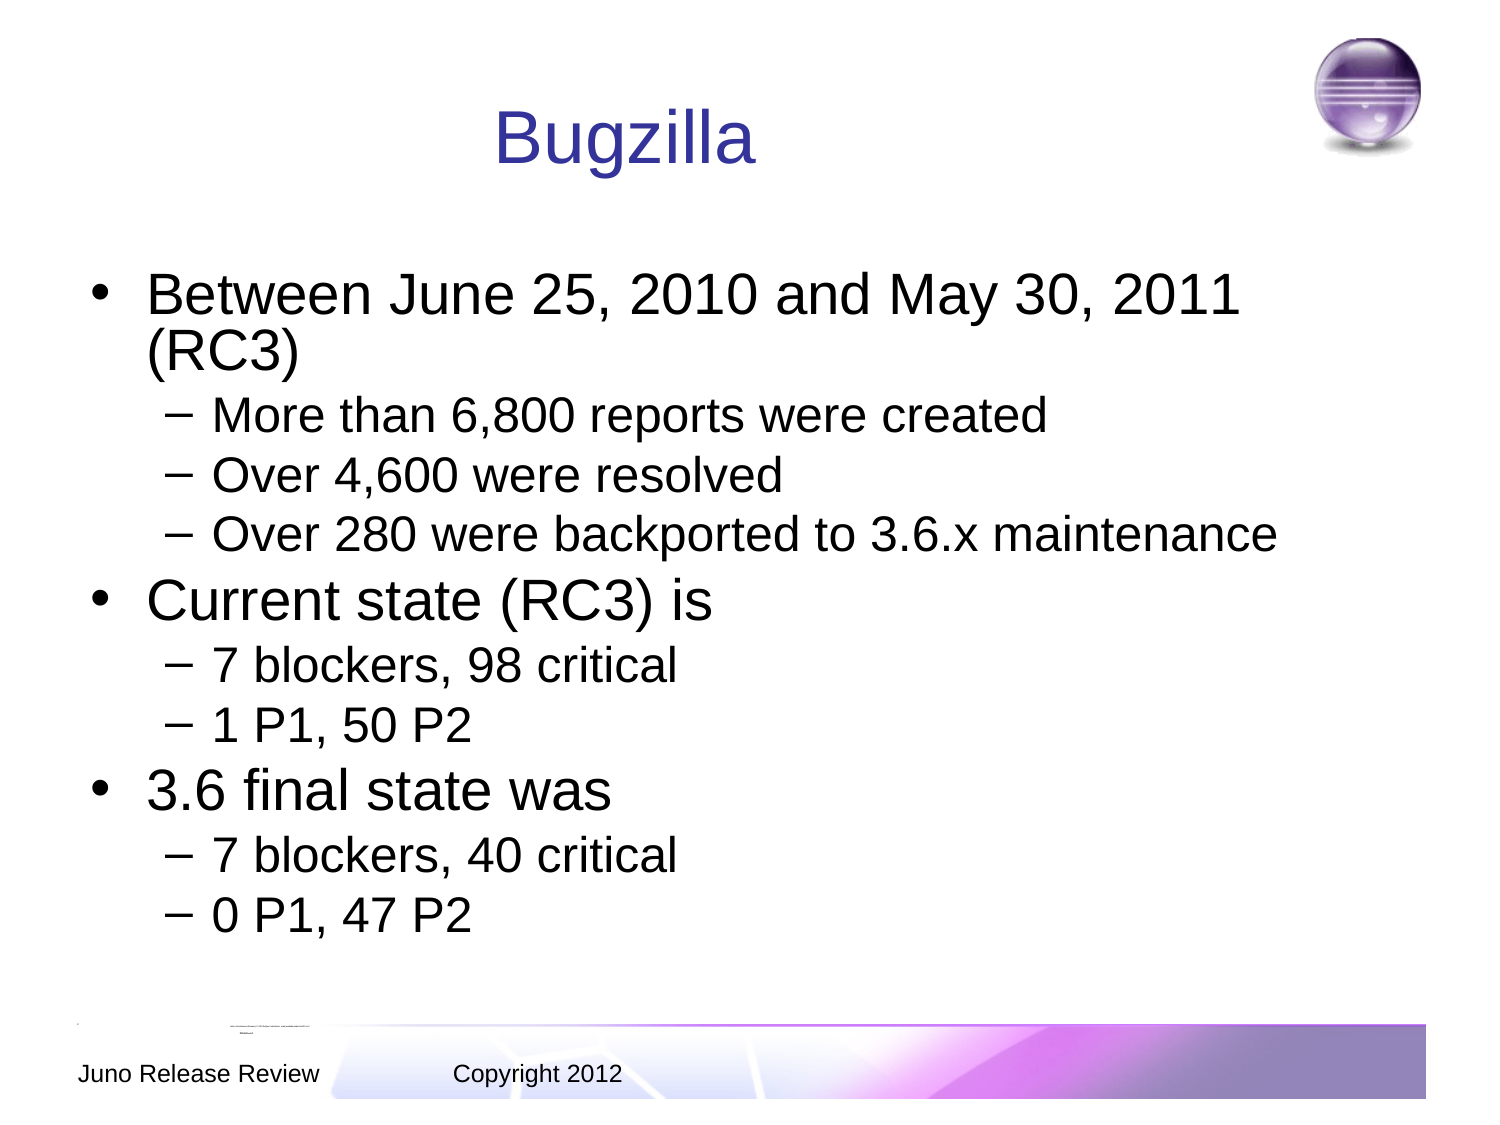

# Bugzilla
Between June 25, 2010 and May 30, 2011 (RC3)
More than 6,800 reports were created
Over 4,600 were resolved
Over 280 were backported to 3.6.x maintenance
Current state (RC3) is
7 blockers, 98 critical
1 P1, 50 P2
3.6 final state was
7 blockers, 40 critical
0 P1, 47 P2
17
Copyright 2012